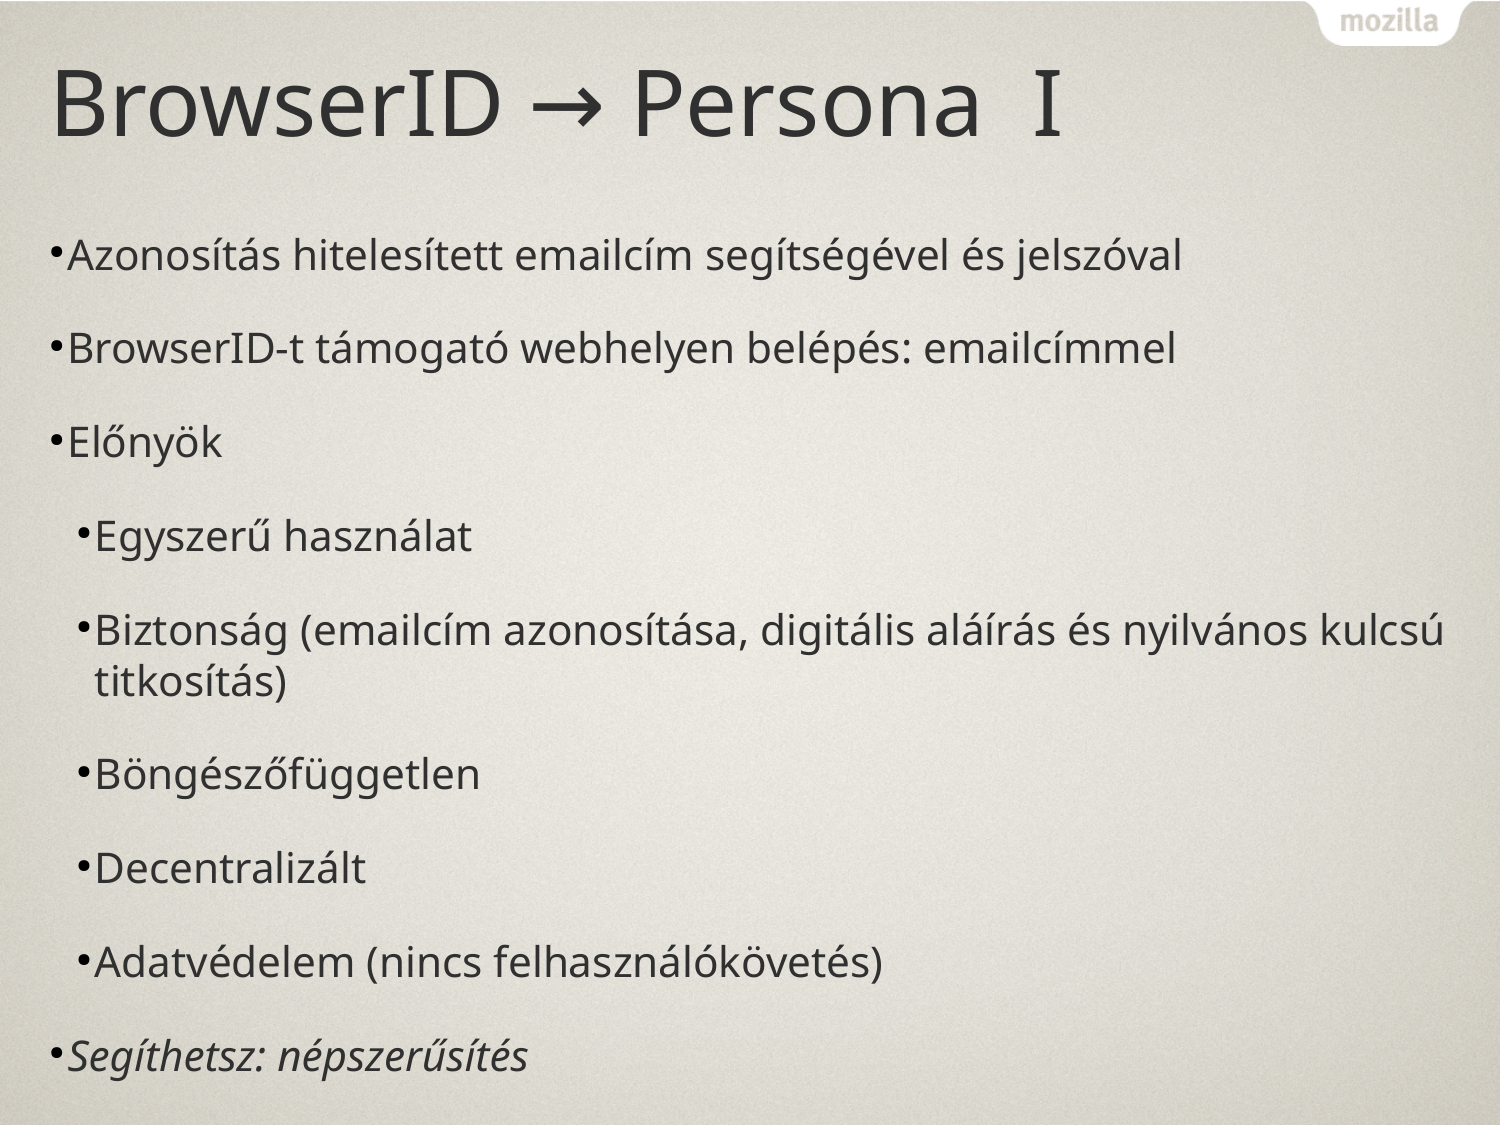

# BrowserID → Persona I
Azonosítás hitelesített emailcím segítségével és jelszóval
BrowserID-t támogató webhelyen belépés: emailcímmel
Előnyök
Egyszerű használat
Biztonság (emailcím azonosítása, digitális aláírás és nyilvános kulcsú titkosítás)
Böngészőfüggetlen
Decentralizált
Adatvédelem (nincs felhasználókövetés)
Segíthetsz: népszerűsítés